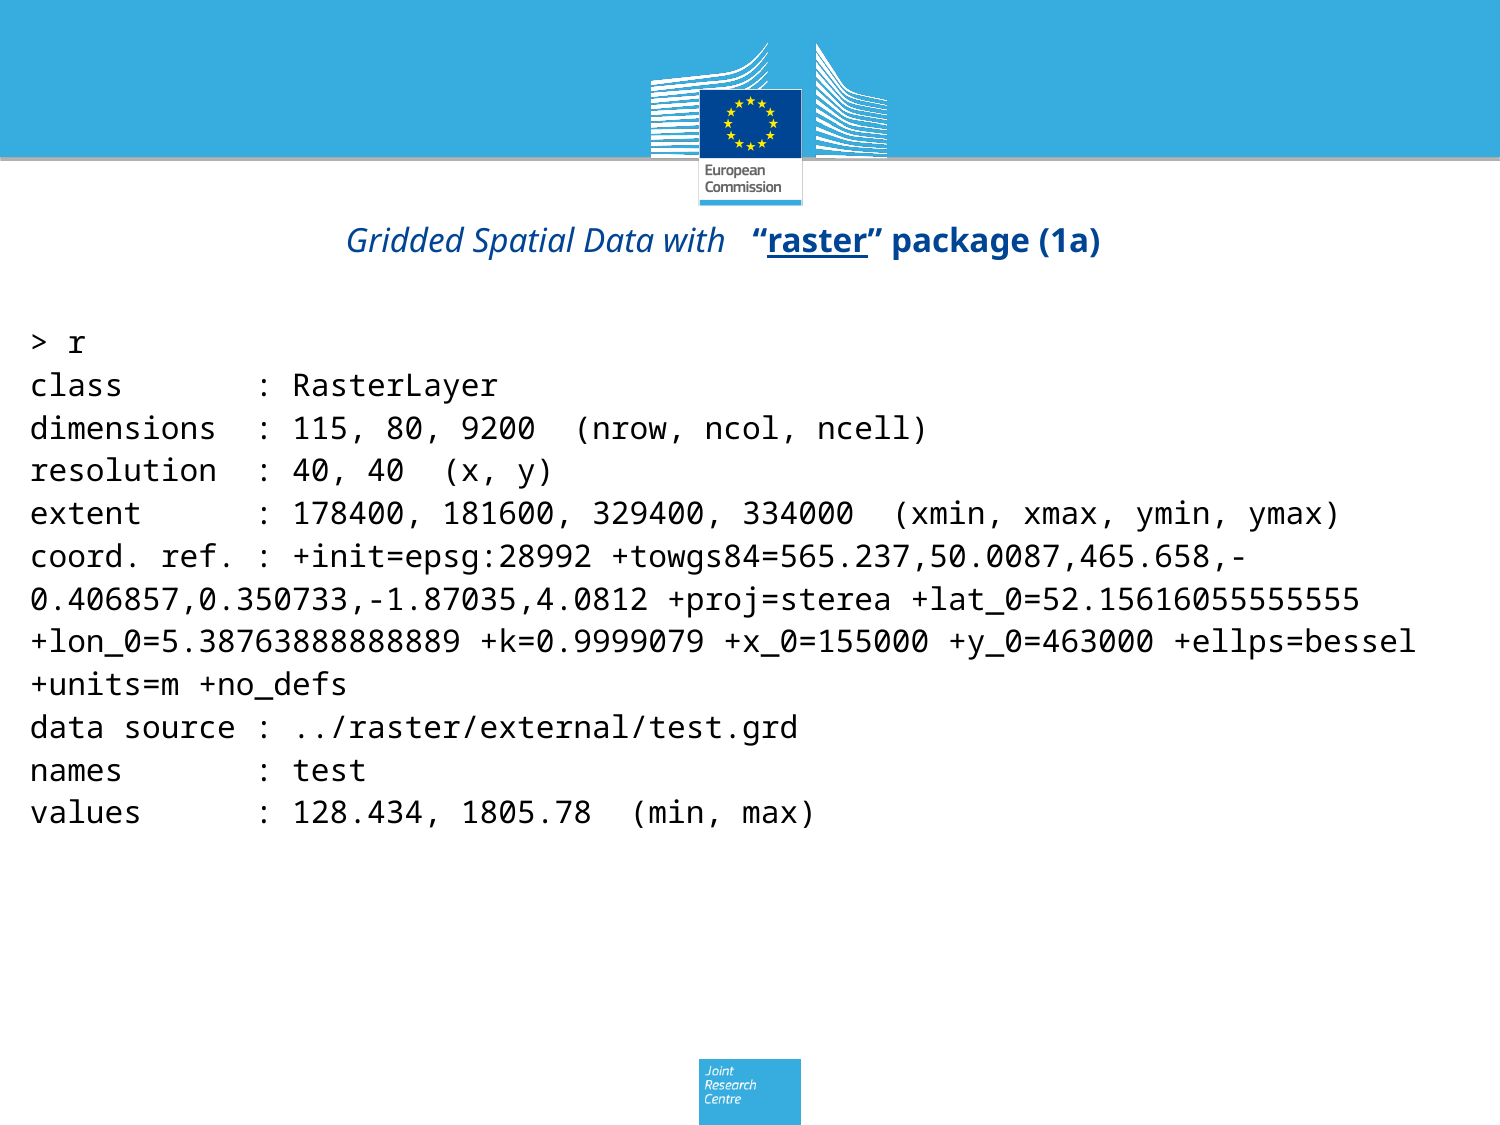

Gridded Spatial Data with “raster” package (1a)
> r
class : RasterLayer
dimensions : 115, 80, 9200 (nrow, ncol, ncell)
resolution : 40, 40 (x, y)
extent : 178400, 181600, 329400, 334000 (xmin, xmax, ymin, ymax)
coord. ref. : +init=epsg:28992 +towgs84=565.237,50.0087,465.658,-0.406857,0.350733,-1.87035,4.0812 +proj=sterea +lat_0=52.15616055555555 +lon_0=5.38763888888889 +k=0.9999079 +x_0=155000 +y_0=463000 +ellps=bessel +units=m +no_defs
data source : ../raster/external/test.grd
names : test
values : 128.434, 1805.78 (min, max)